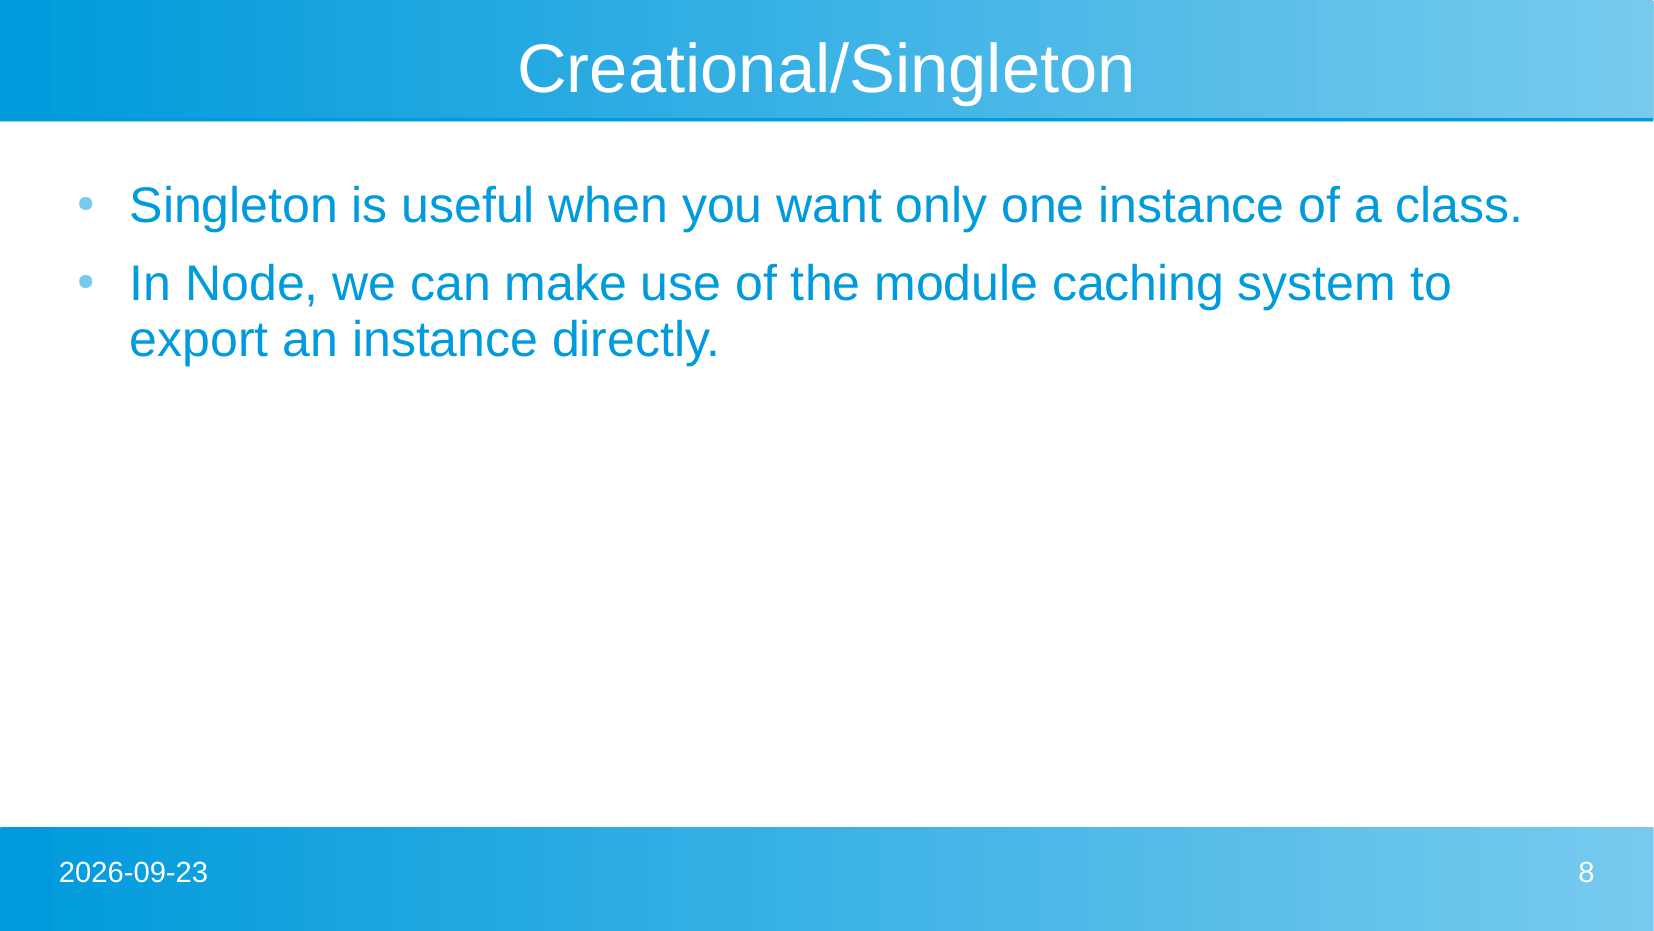

# Creational/Singleton
Singleton is useful when you want only one instance of a class.
In Node, we can make use of the module caching system to export an instance directly.
8